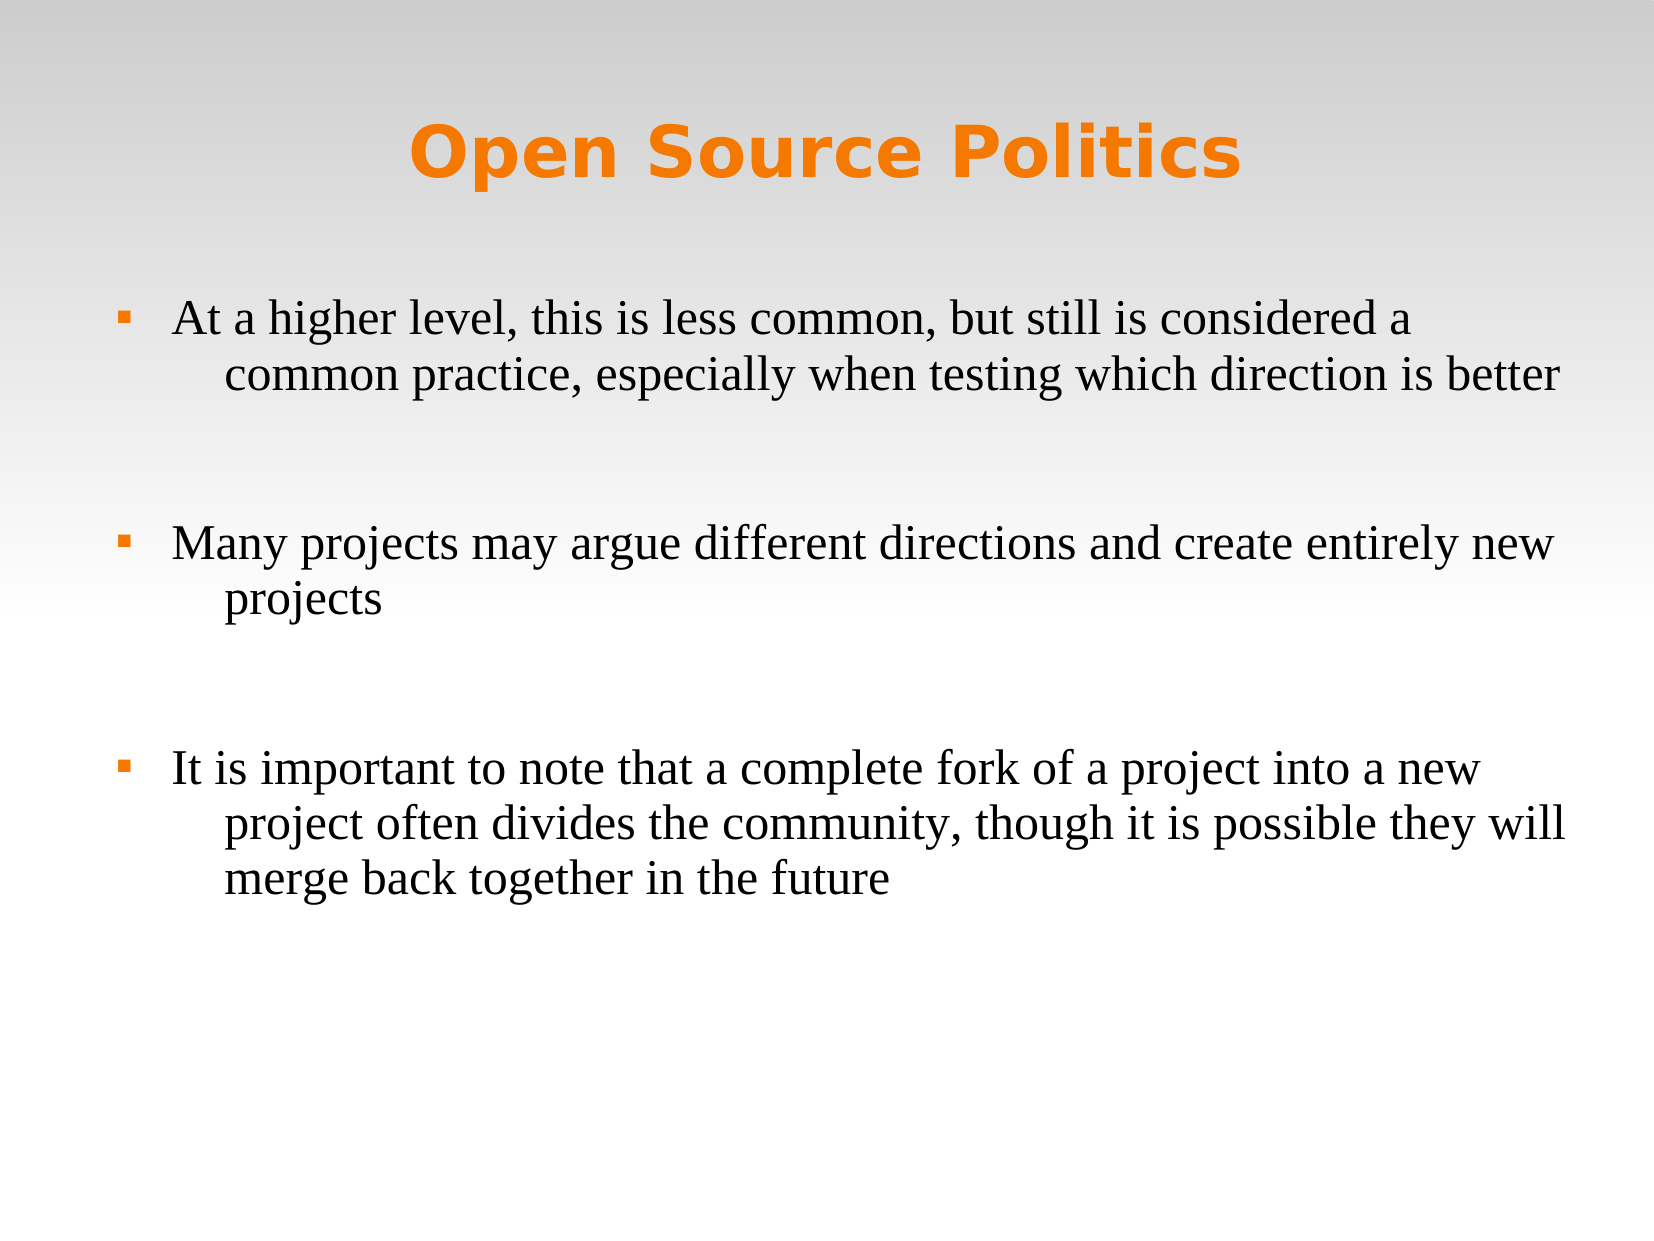

# Open Source Politics
At a higher level, this is less common, but still is considered a common practice, especially when testing which direction is better
Many projects may argue different directions and create entirely new projects
It is important to note that a complete fork of a project into a new project often divides the community, though it is possible they will merge back together in the future